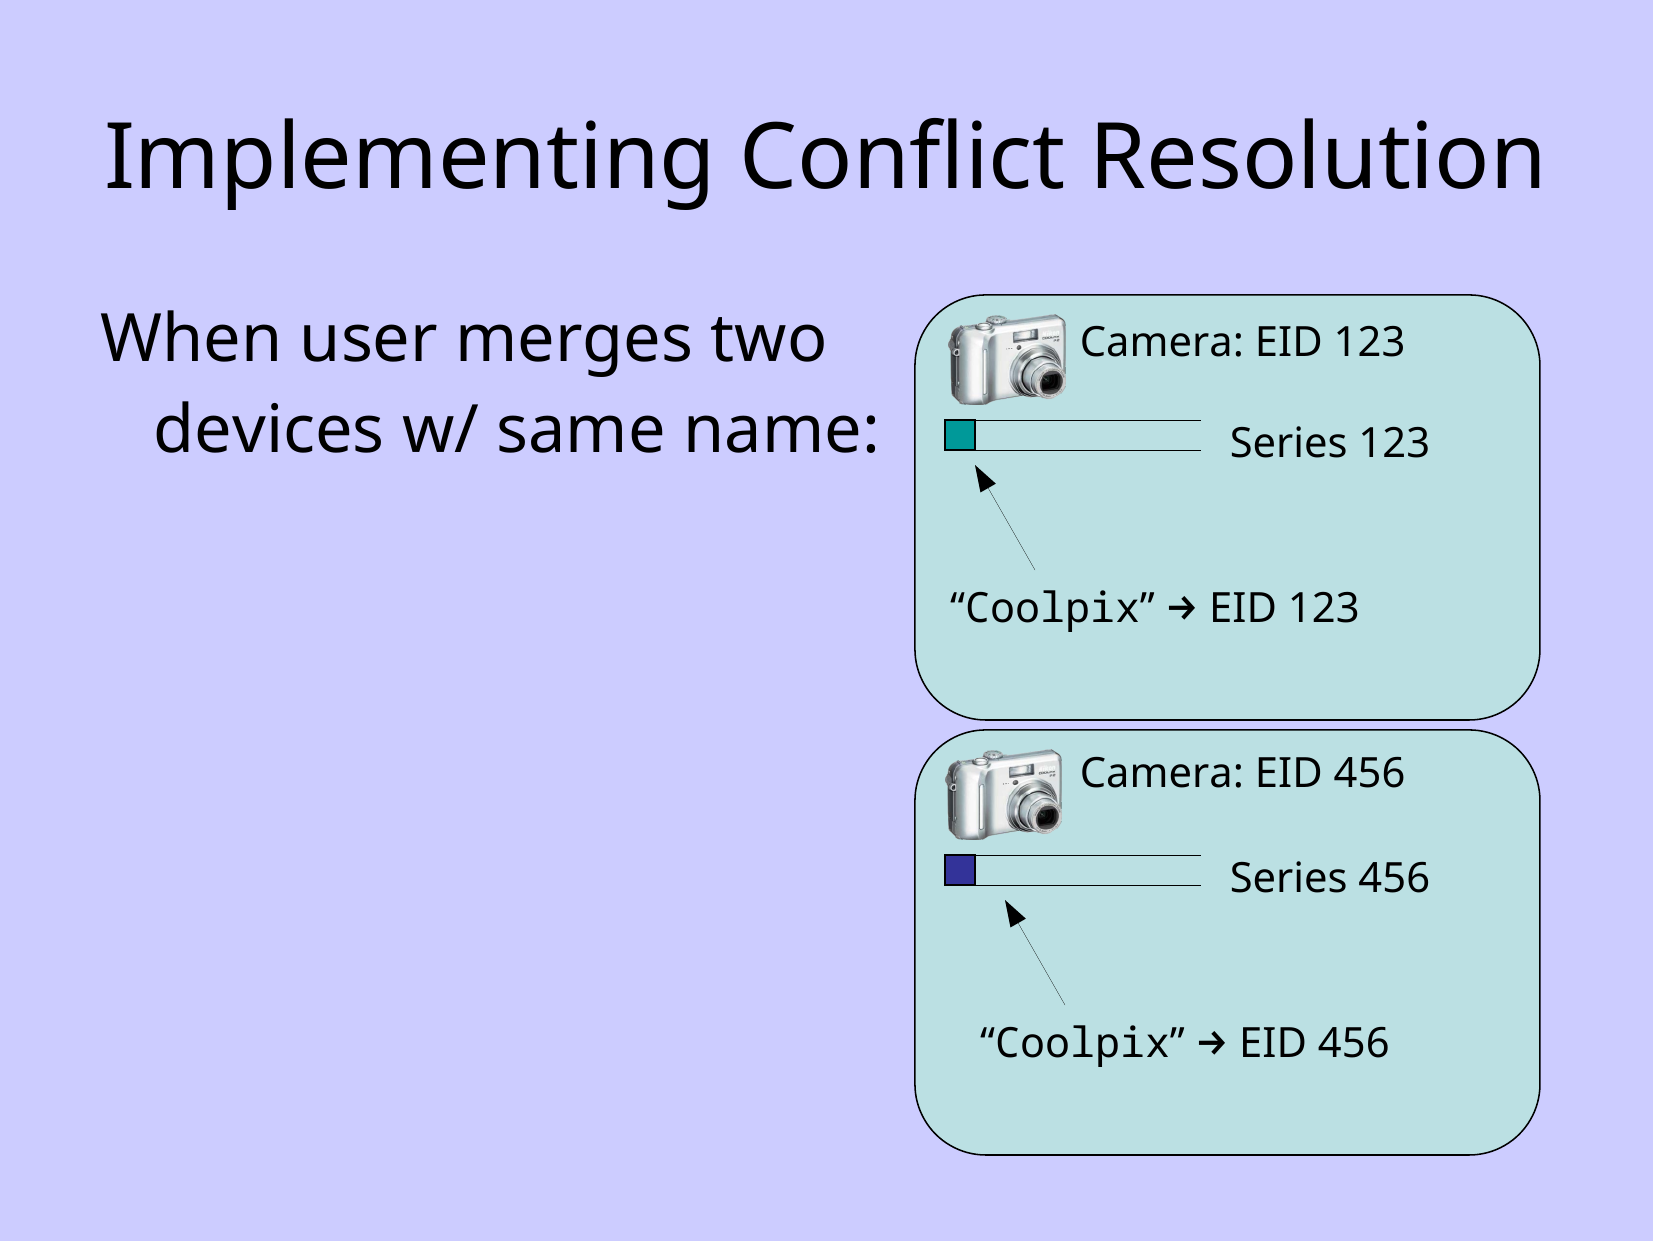

# Implementing Conflict Resolution
When user merges two devices w/ same name:
Camera: EID 123
Series 123
“Coolpix” → EID 123
Camera: EID 456
Series 456
“Coolpix” → EID 456